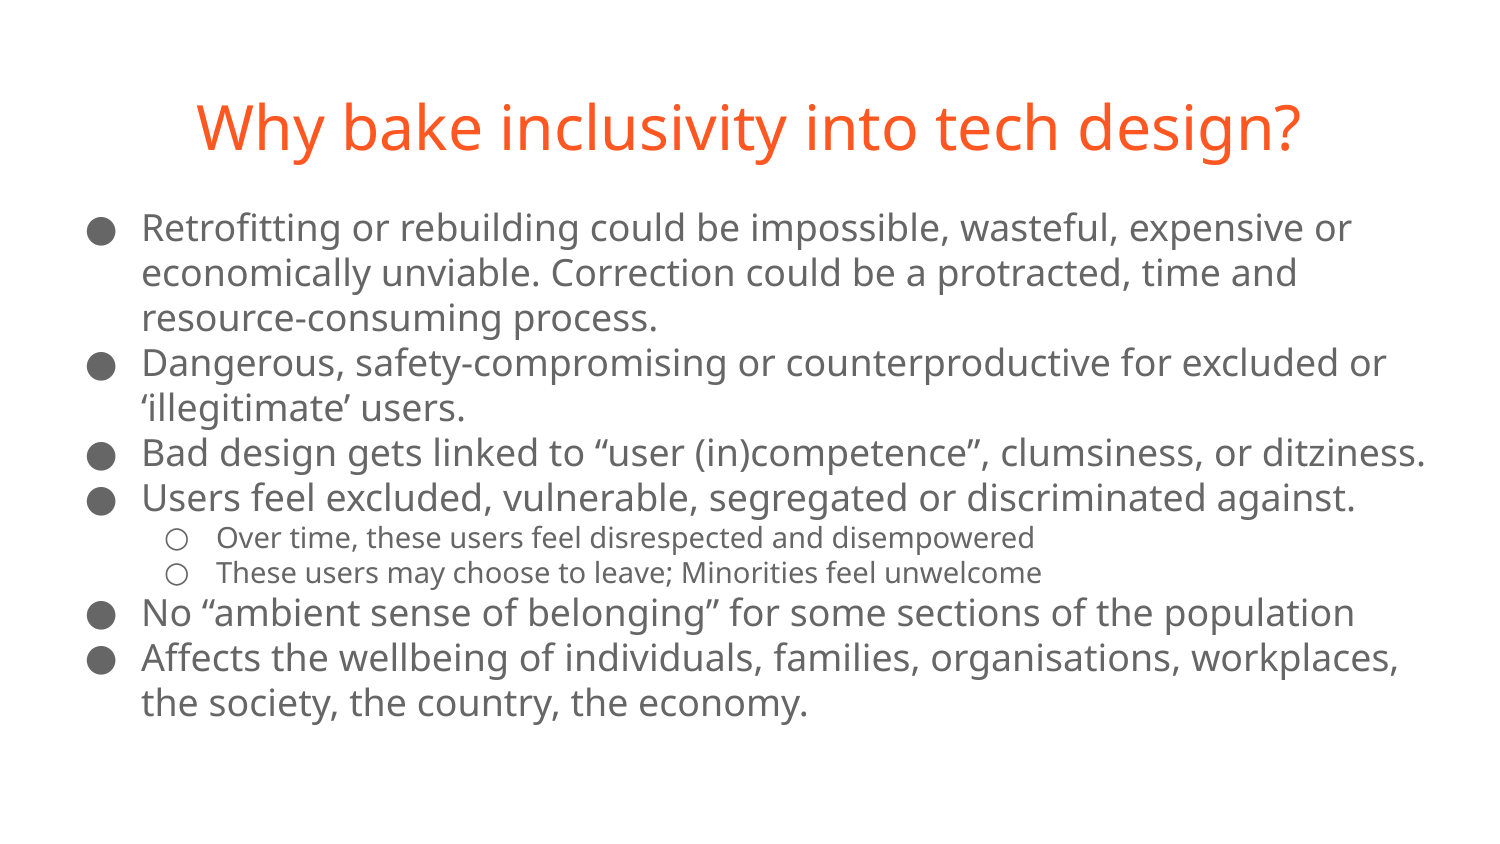

# Why bake inclusivity into tech design?
Retrofitting or rebuilding could be impossible, wasteful, expensive or economically unviable. Correction could be a protracted, time and resource-consuming process.
Dangerous, safety-compromising or counterproductive for excluded or ‘illegitimate’ users.
Bad design gets linked to “user (in)competence”, clumsiness, or ditziness.
Users feel excluded, vulnerable, segregated or discriminated against.
Over time, these users feel disrespected and disempowered
These users may choose to leave; Minorities feel unwelcome
No “ambient sense of belonging” for some sections of the population
Affects the wellbeing of individuals, families, organisations, workplaces, the society, the country, the economy.